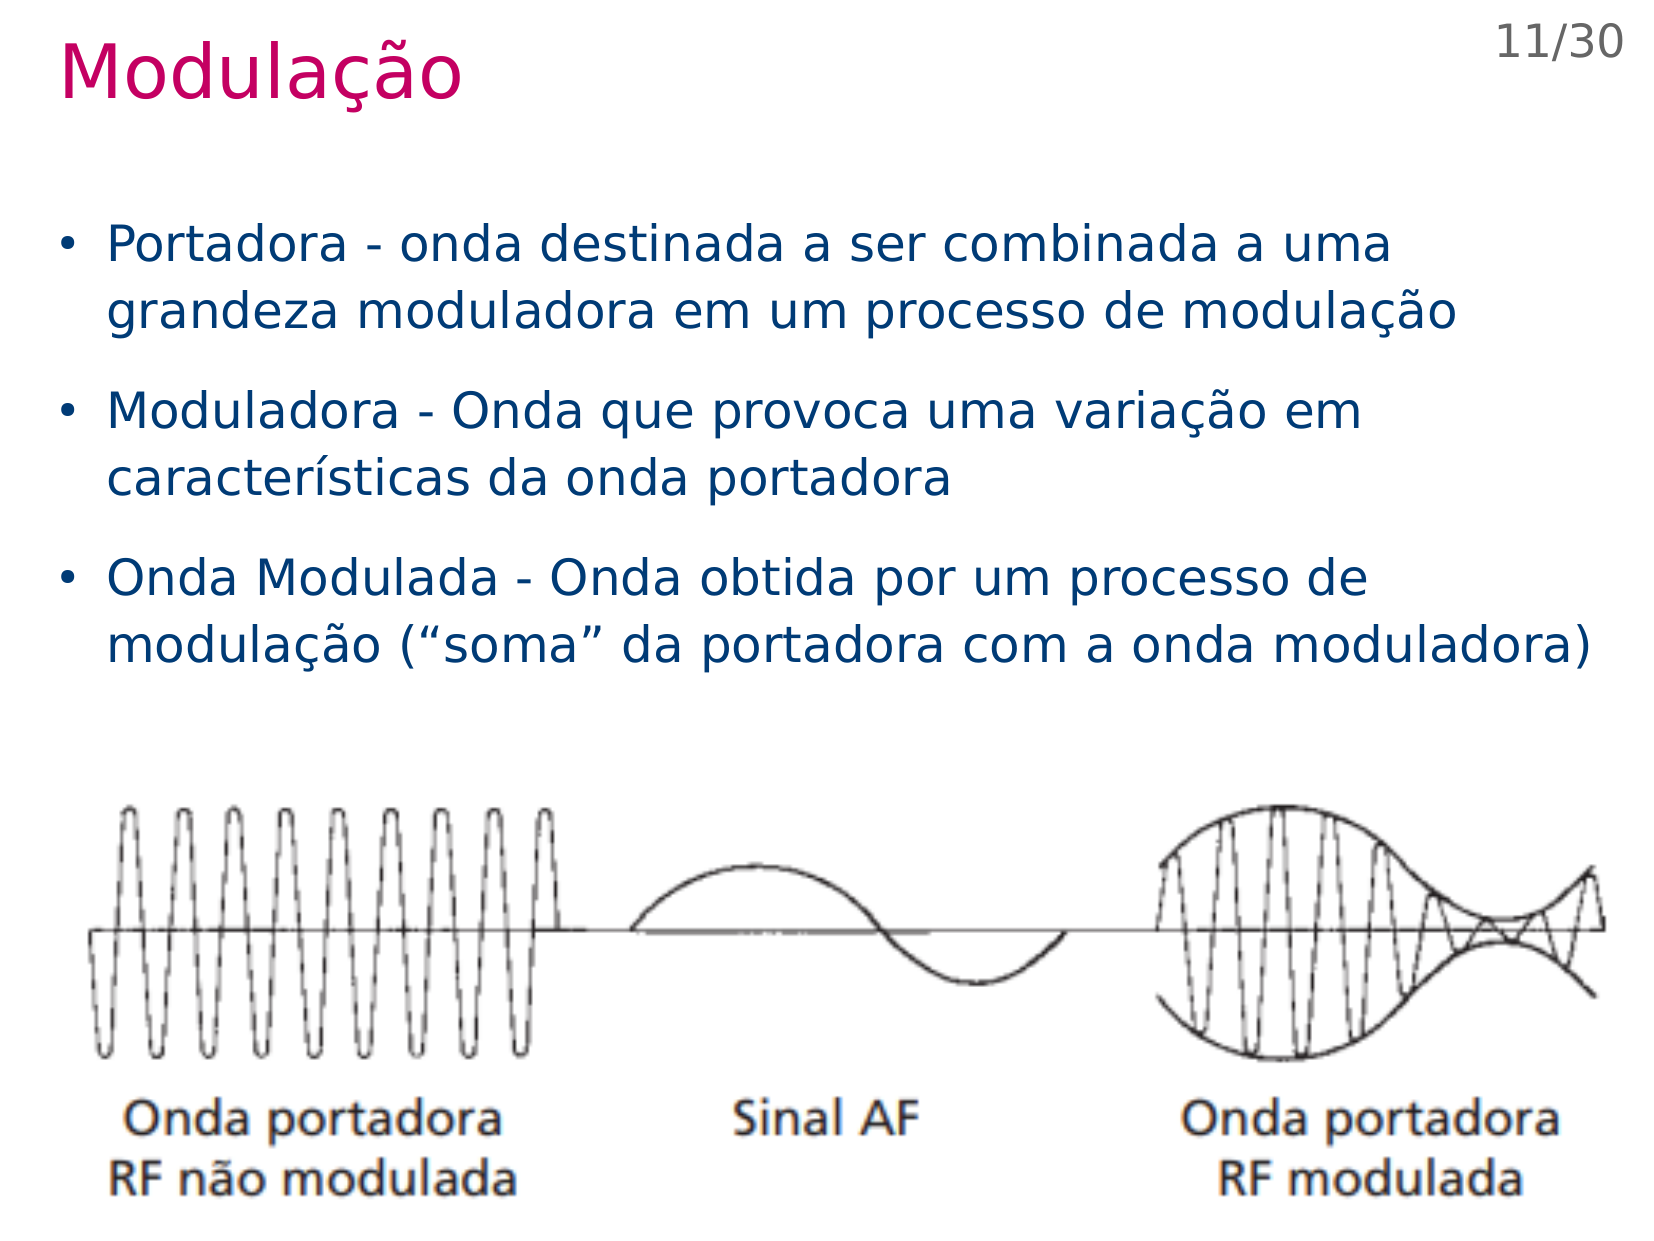

11
# Modulação
Portadora - onda destinada a ser combinada a uma grandeza moduladora em um processo de modulação
Moduladora - Onda que provoca uma variação em características da onda portadora
Onda Modulada - Onda obtida por um processo de modulação (“soma” da portadora com a onda moduladora)